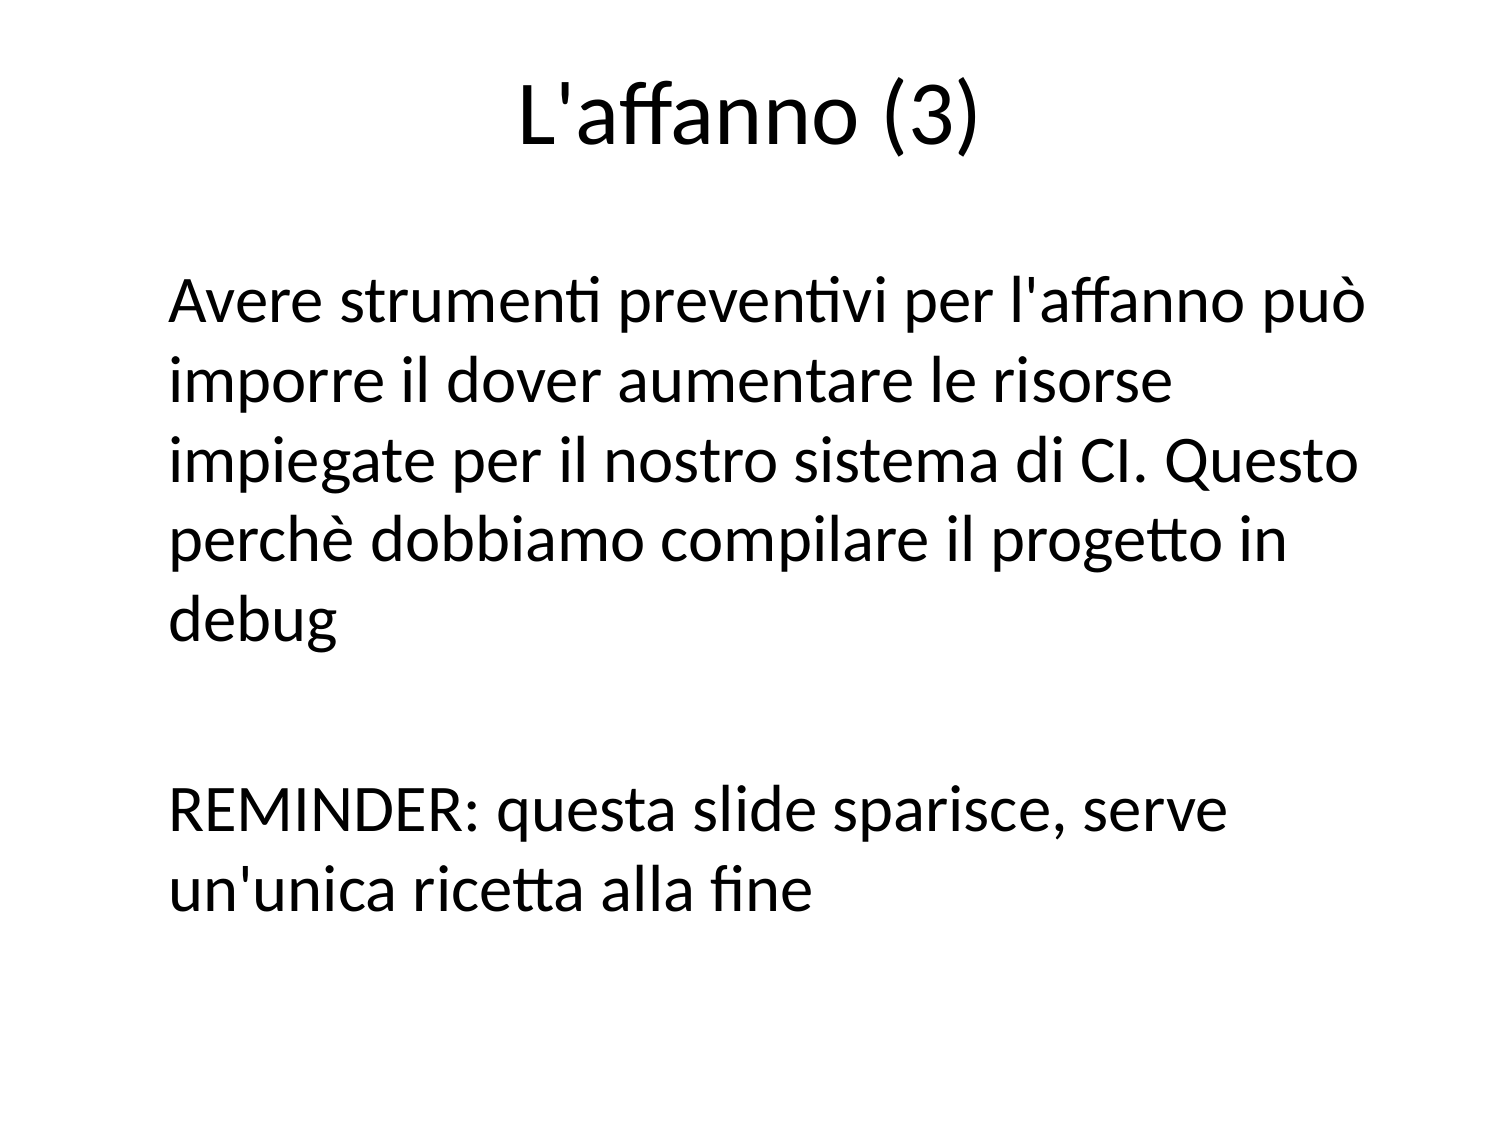

# L'affanno (3)
Avere strumenti preventivi per l'affanno può imporre il dover aumentare le risorse impiegate per il nostro sistema di CI. Questo perchè dobbiamo compilare il progetto in debug
REMINDER: questa slide sparisce, serve un'unica ricetta alla fine